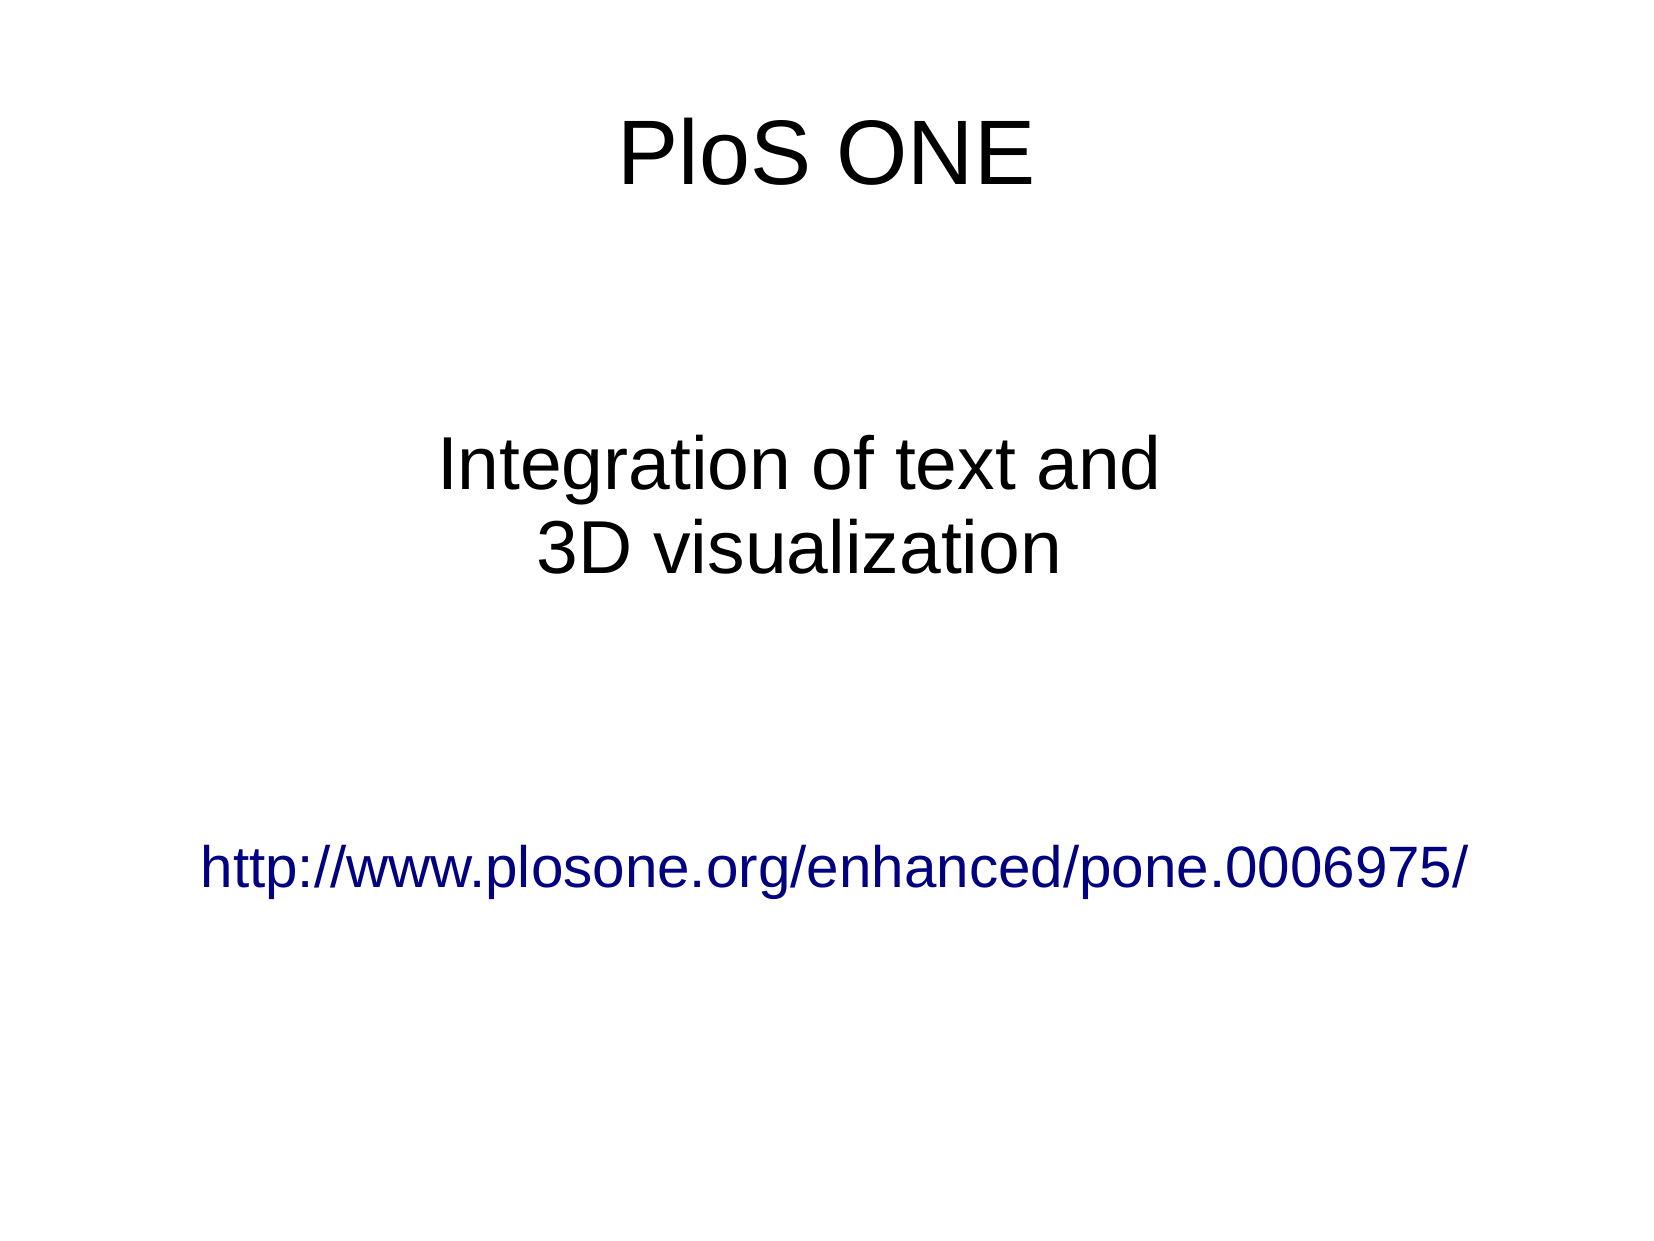

# PloS ONE
Integration of text and
3D visualization
http://www.plosone.org/enhanced/pone.0006975/